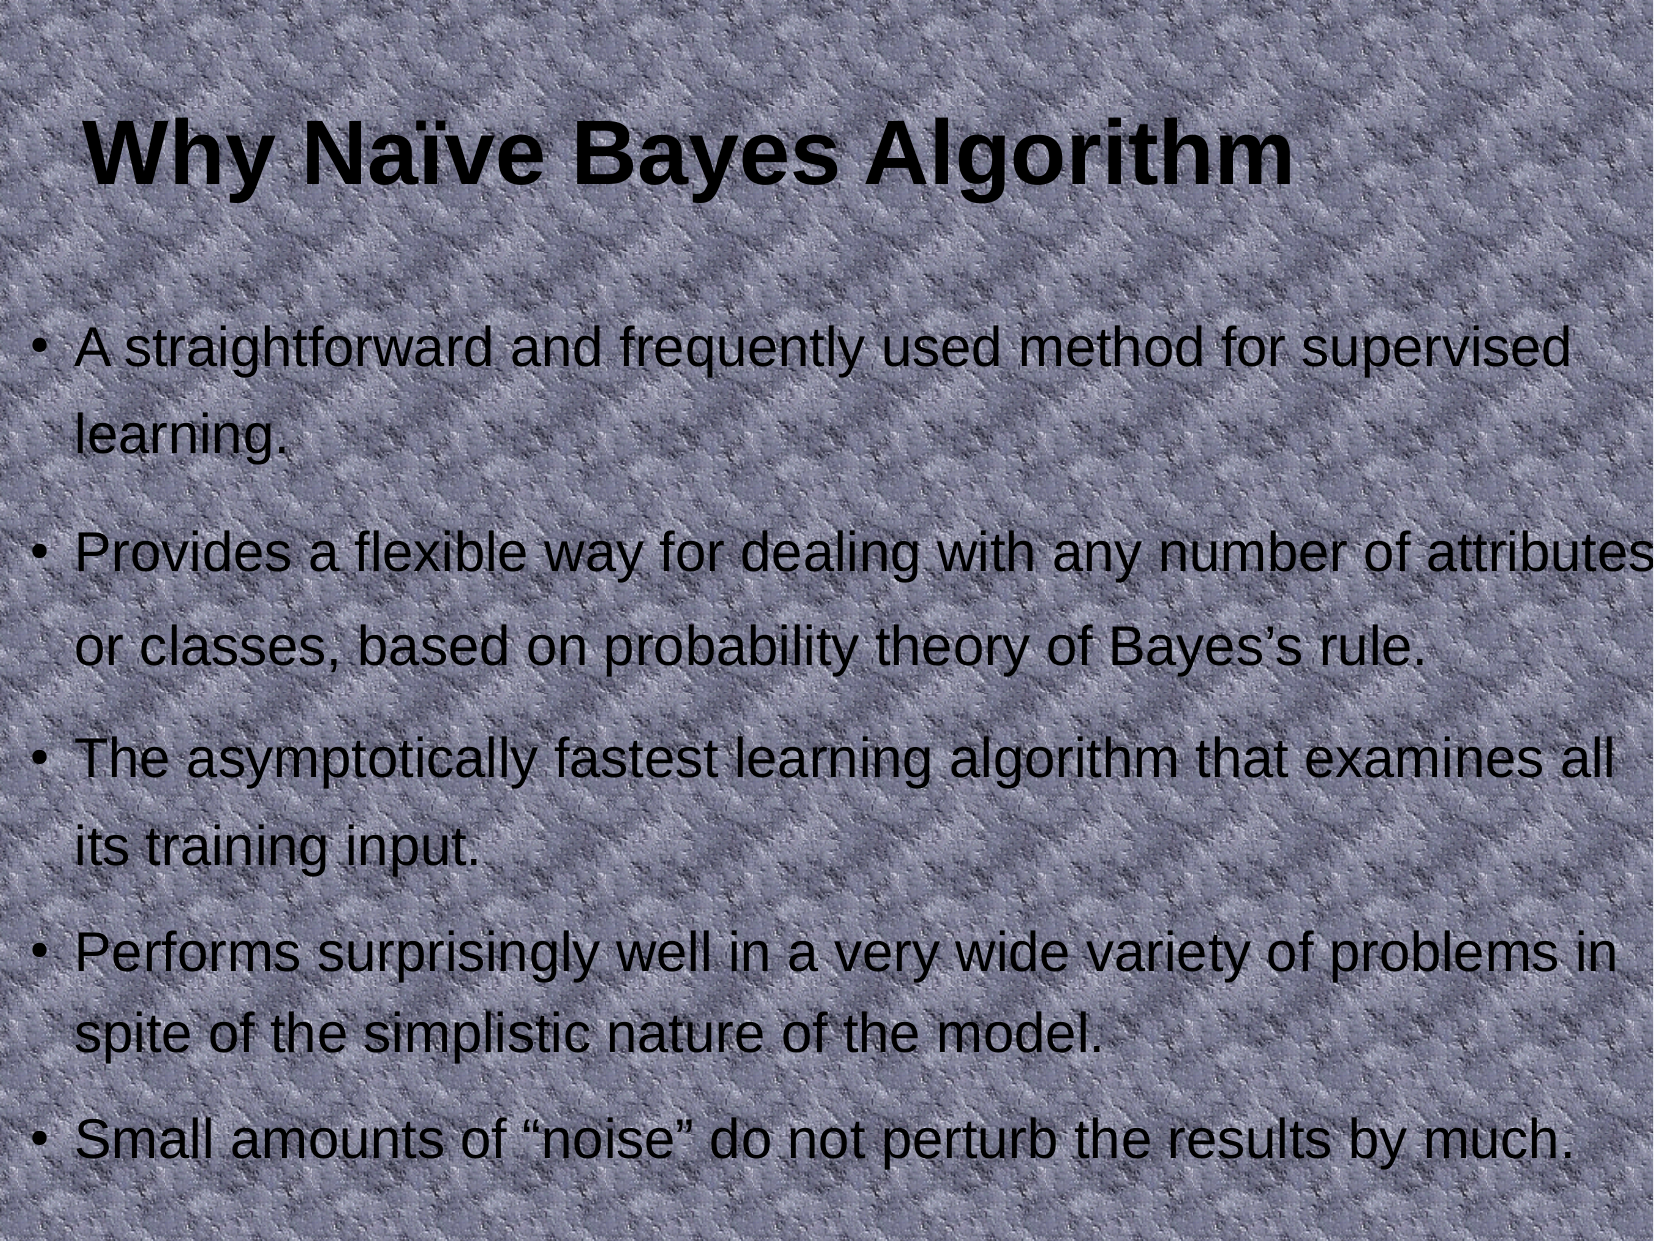

# Why Naïve Bayes Algorithm
A straightforward and frequently used method for supervised learning.
Provides a flexible way for dealing with any number of attributes or classes, based on probability theory of Bayes’s rule.
The asymptotically fastest learning algorithm that examines all its training input.
Performs surprisingly well in a very wide variety of problems in spite of the simplistic nature of the model.
Small amounts of “noise” do not perturb the results by much.